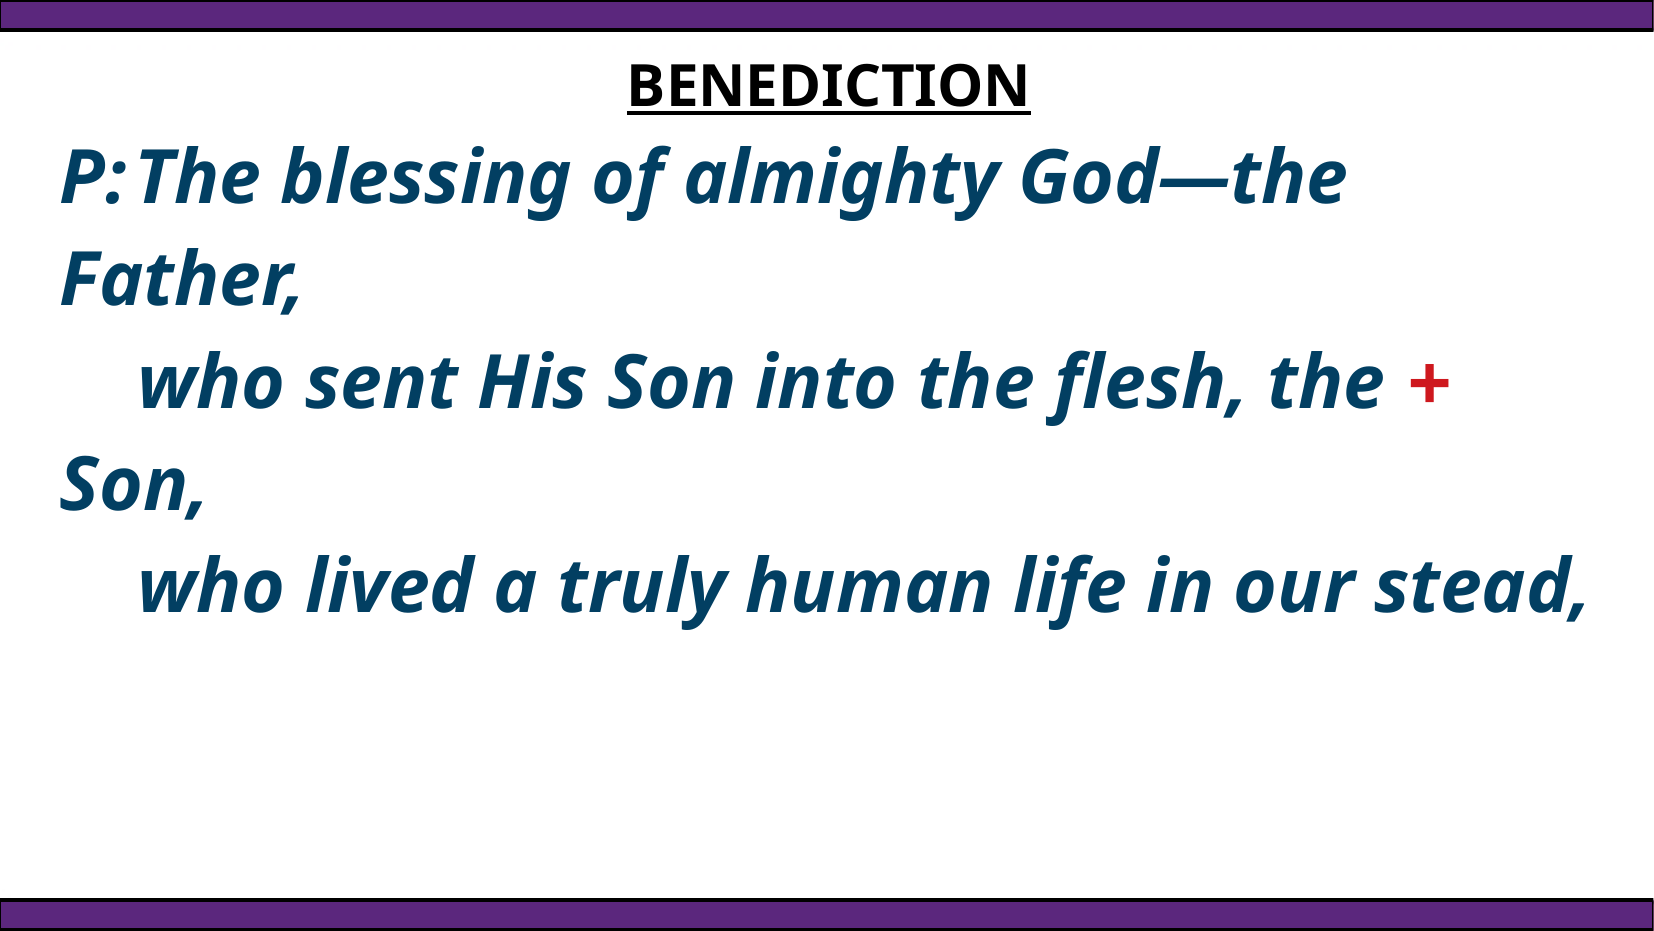

BENEDICTION
P:	The blessing of almighty God—the Father,
 who sent His Son into the flesh, the + Son,
 who lived a truly human life in our stead,